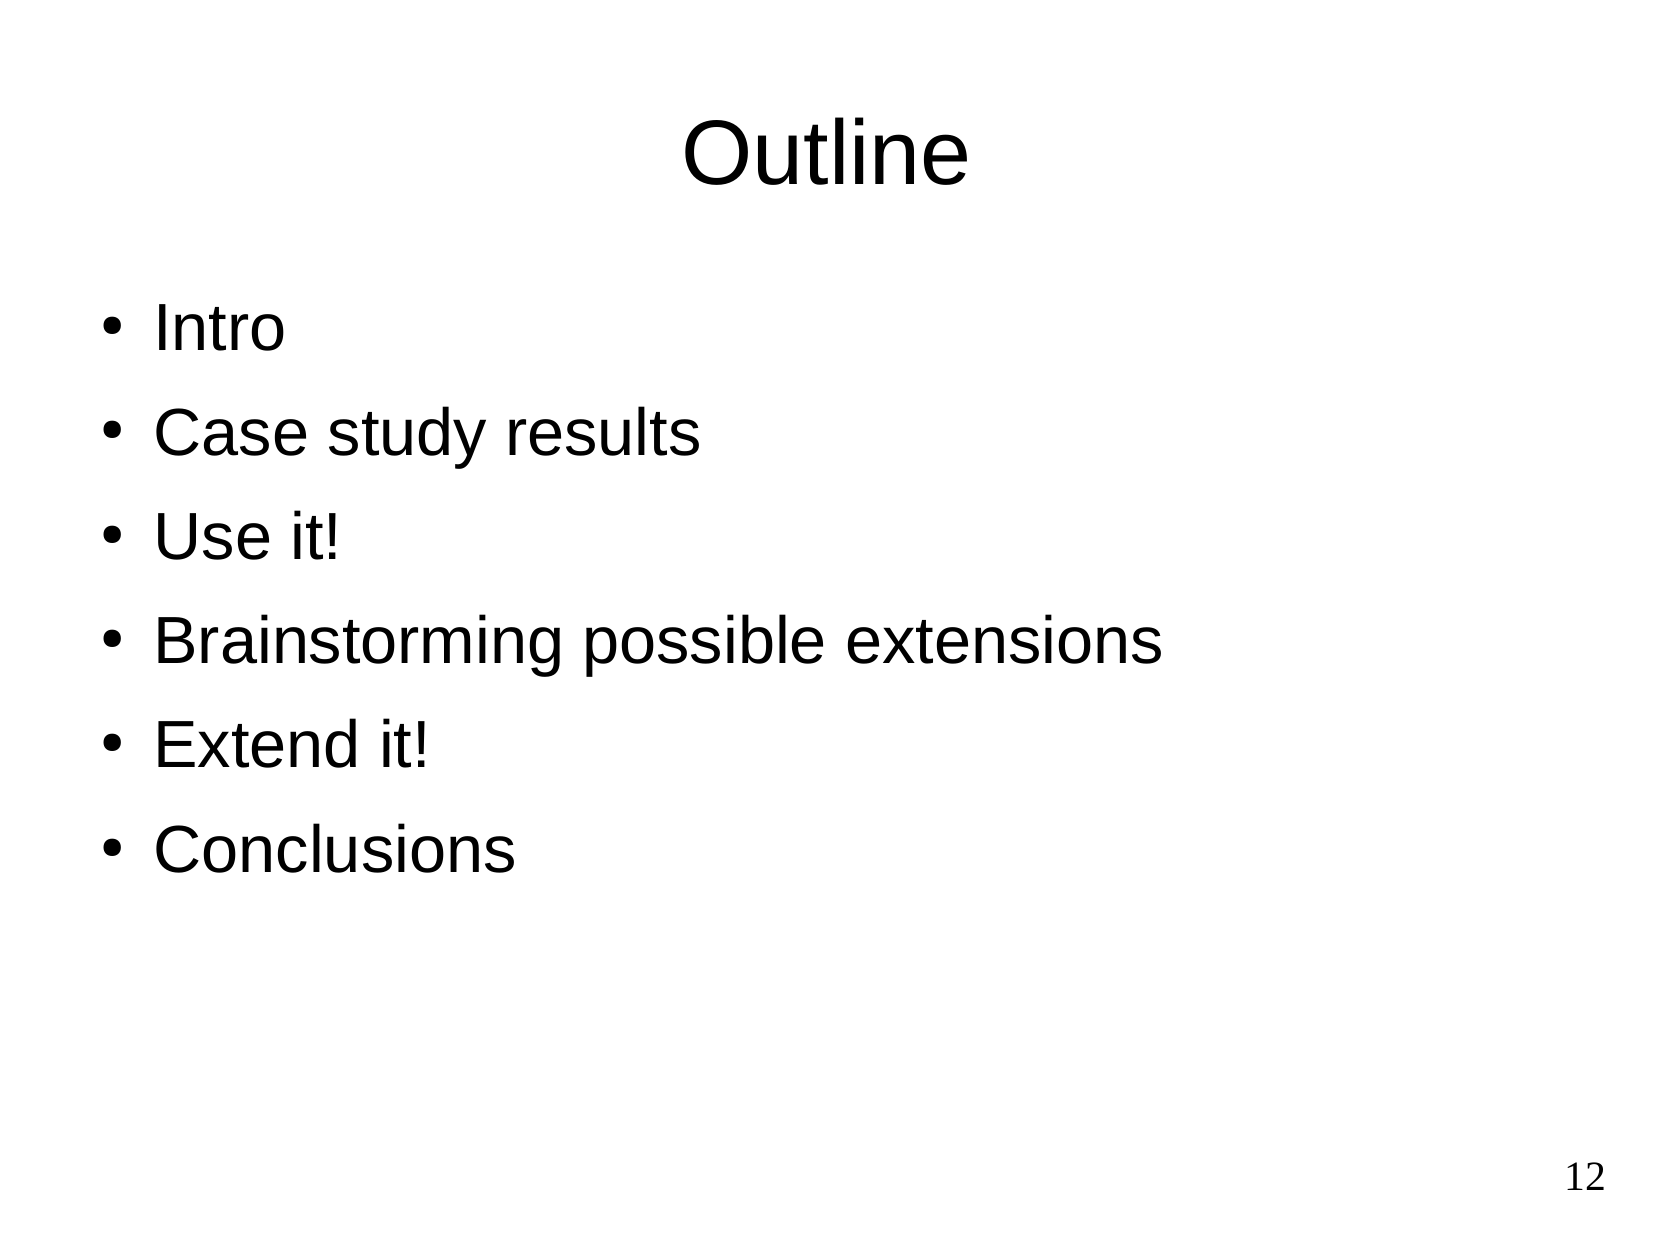

# Outline
Intro
Case study results
Use it!
Brainstorming possible extensions
Extend it!
Conclusions
12